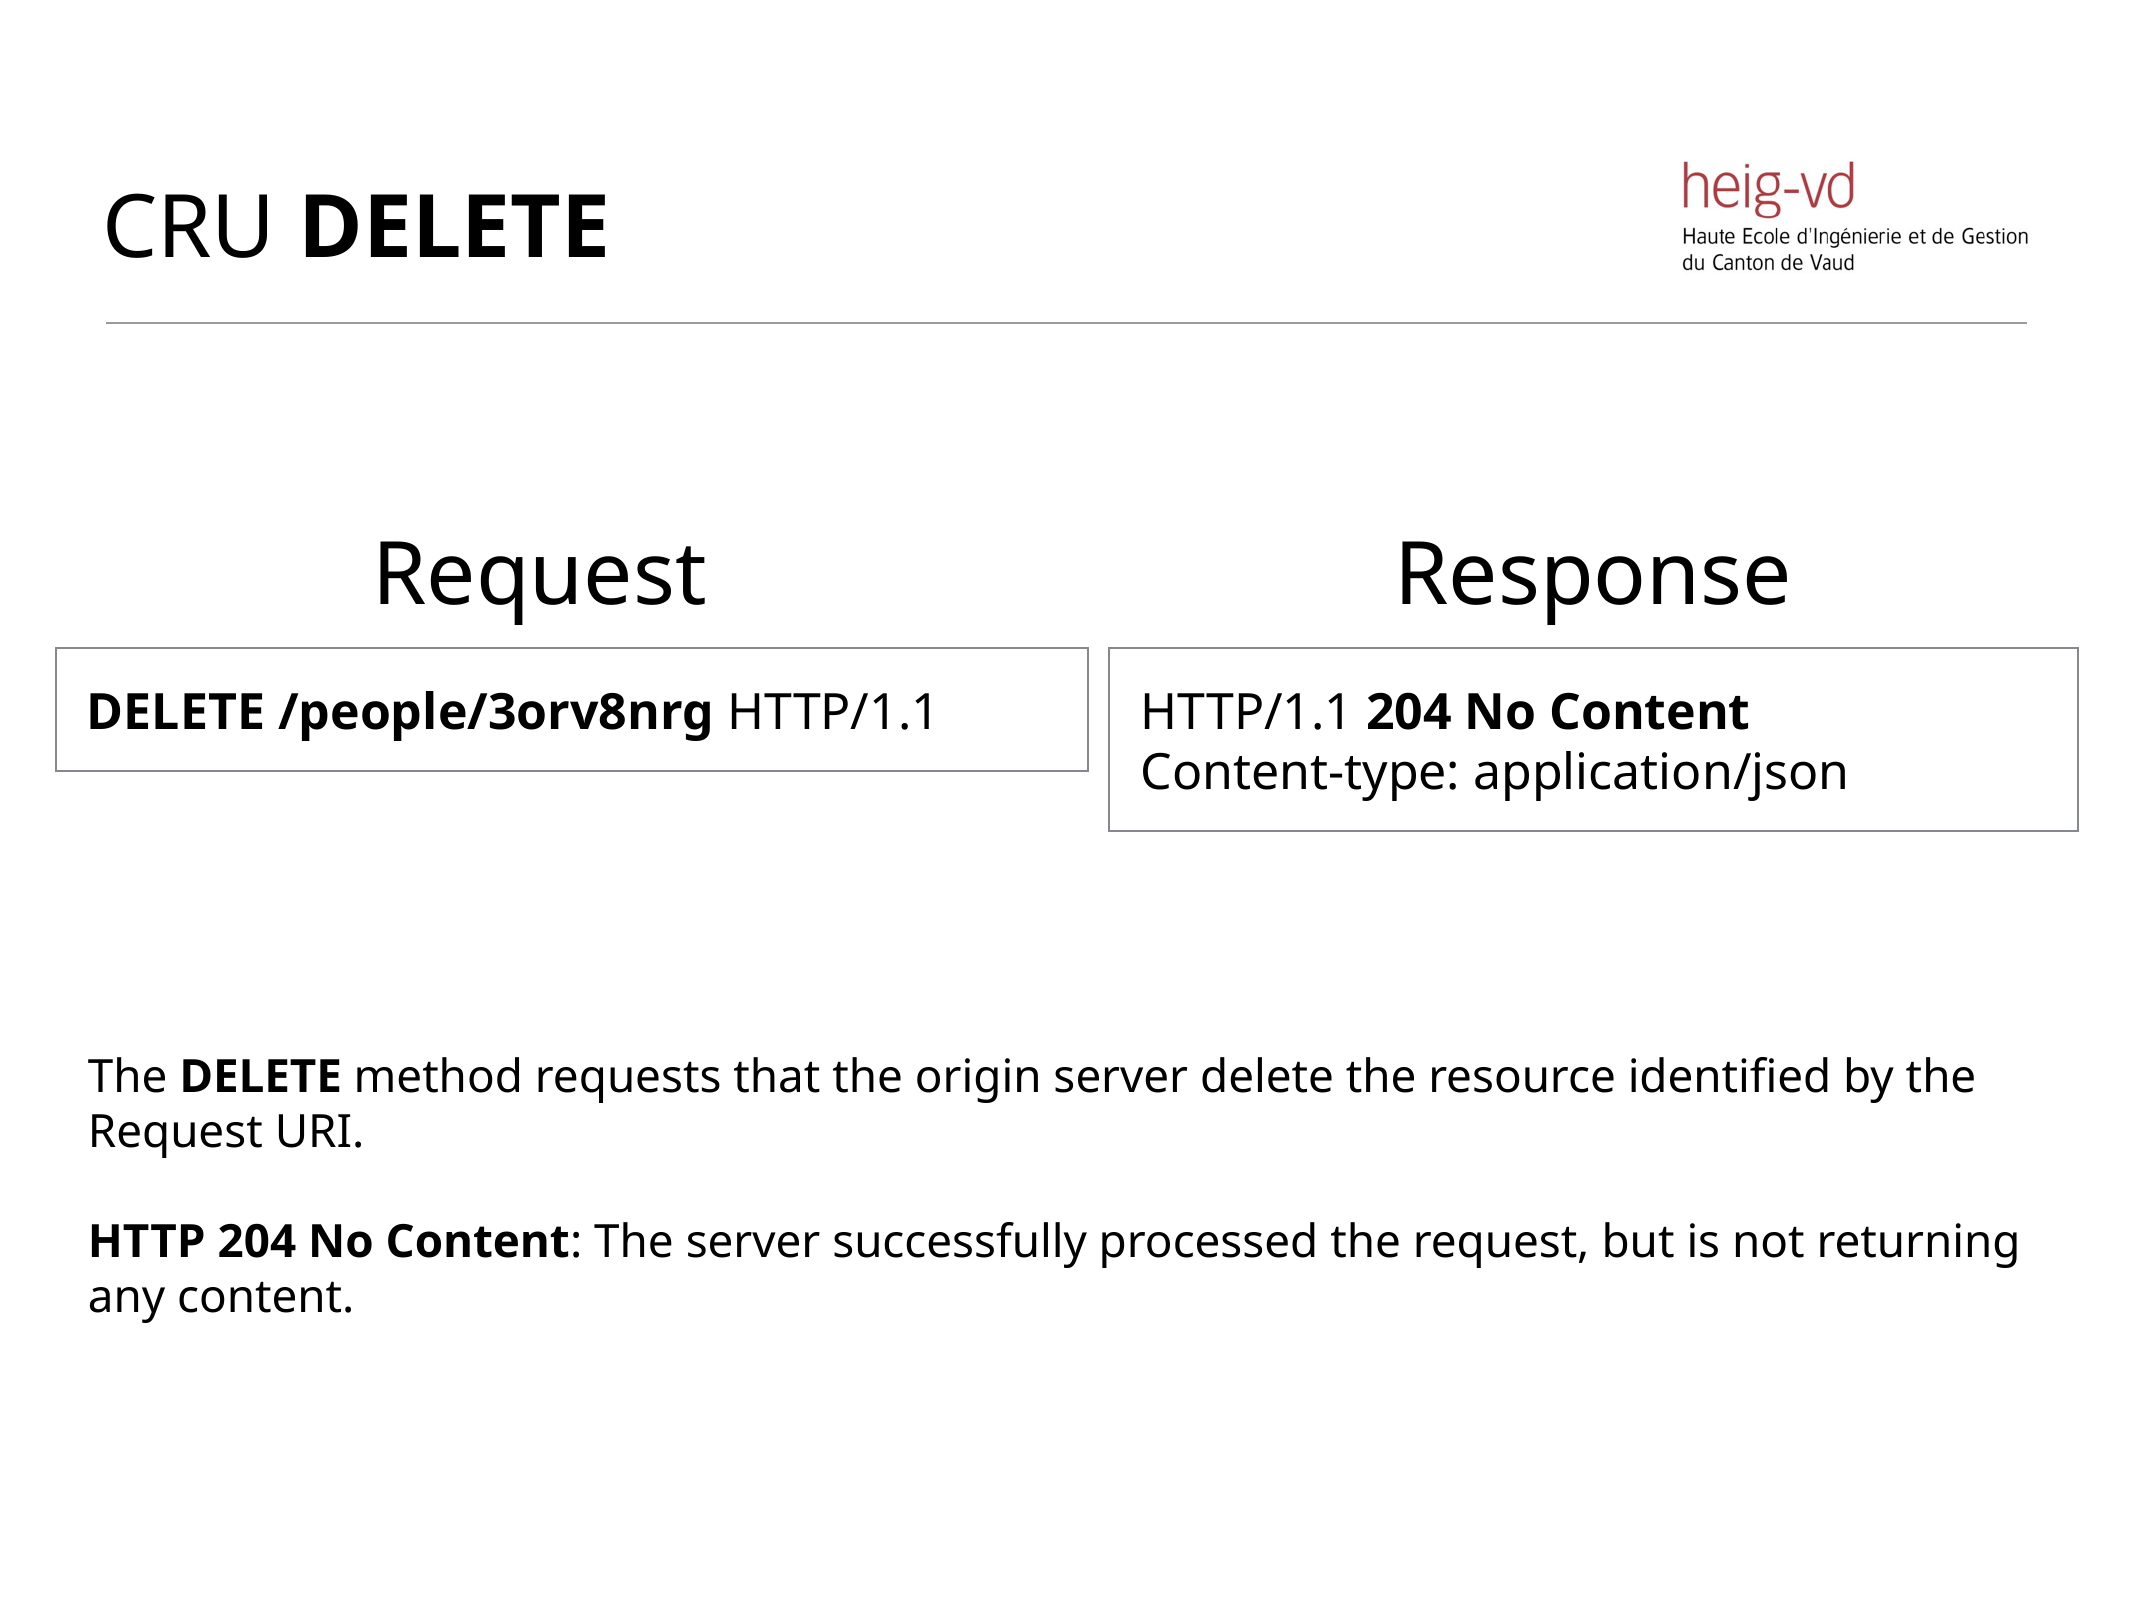

# CRU DELETE
Request
Response
DELETE /people/3orv8nrg HTTP/1.1
HTTP/1.1 204 No Content
Content-type: application/json
The DELETE method requests that the origin server delete the resource identified by the Request URI.
HTTP 204 No Content: The server successfully processed the request, but is not returning any content.